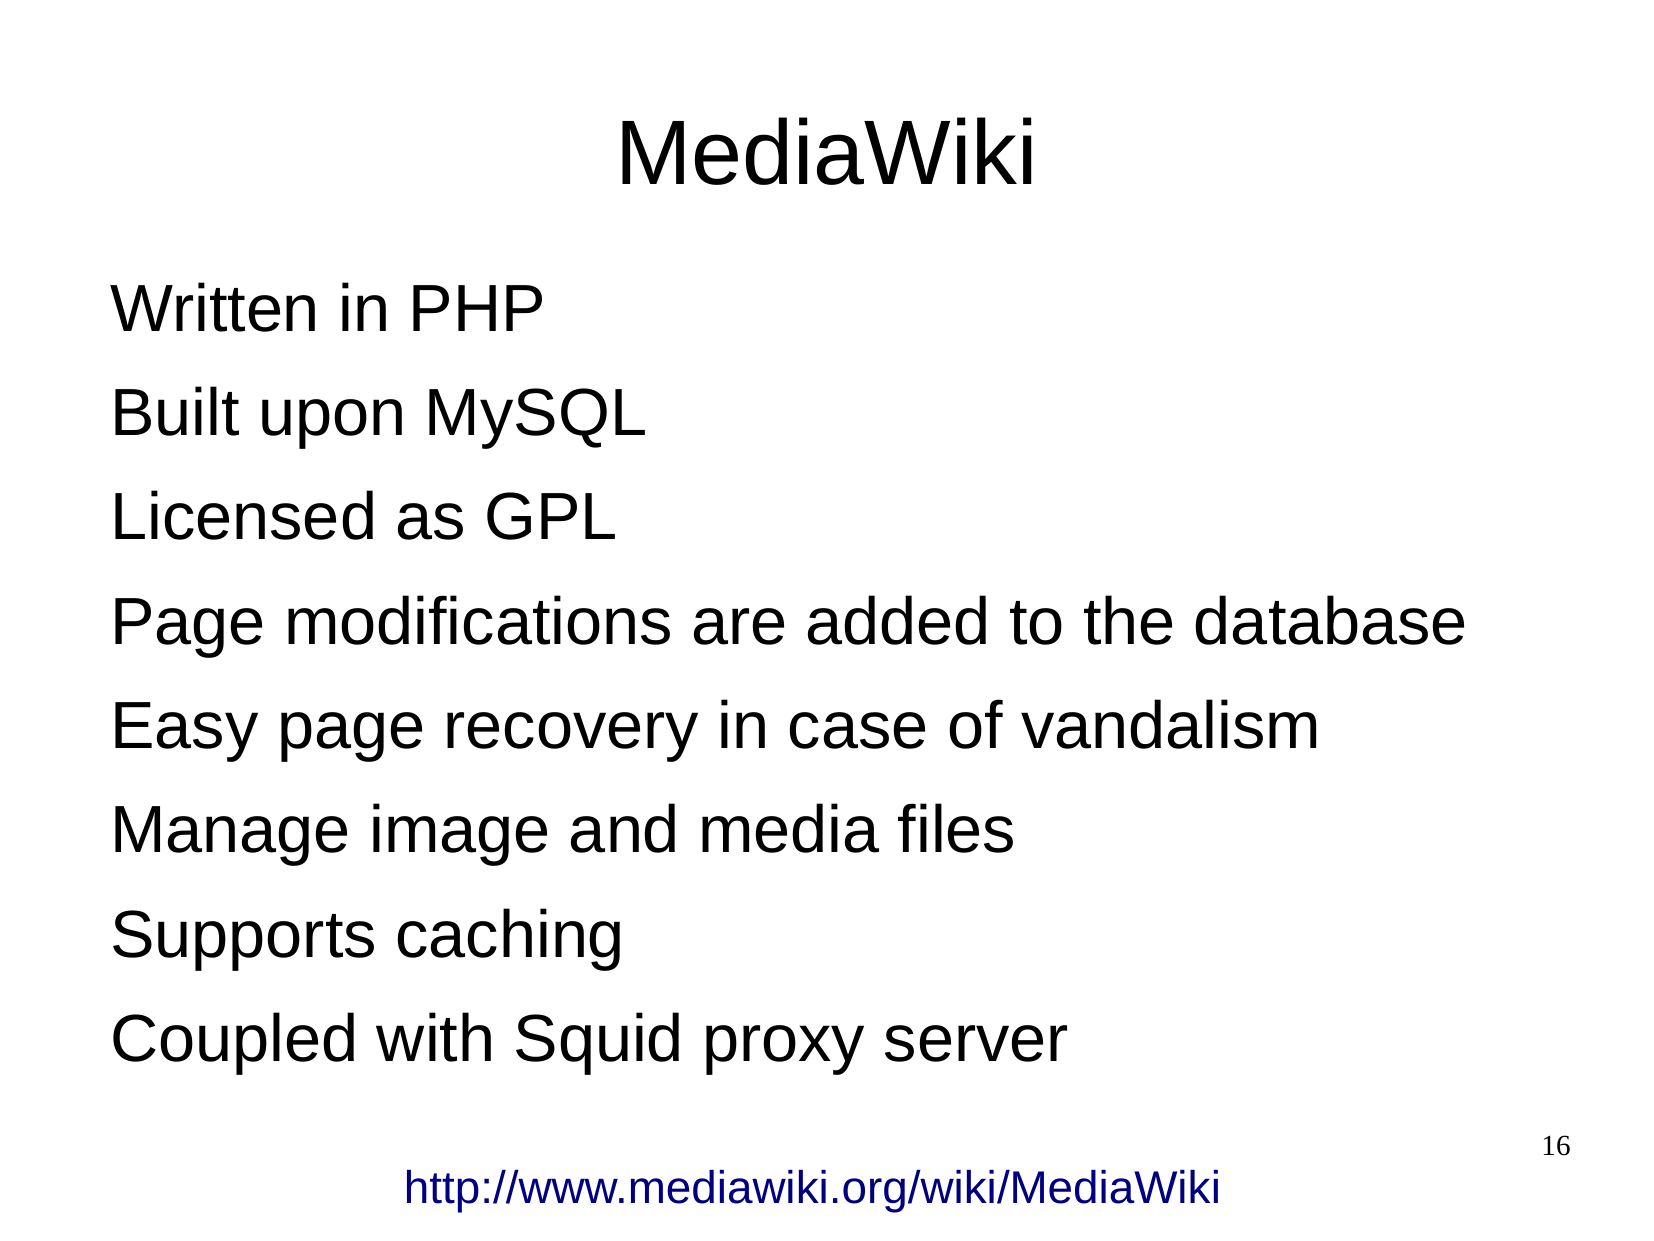

# MediaWiki
Written in PHP
Built upon MySQL
Licensed as GPL
Page modifications are added to the database
Easy page recovery in case of vandalism
Manage image and media files
Supports caching
Coupled with Squid proxy server
16
http://www.mediawiki.org/wiki/MediaWiki